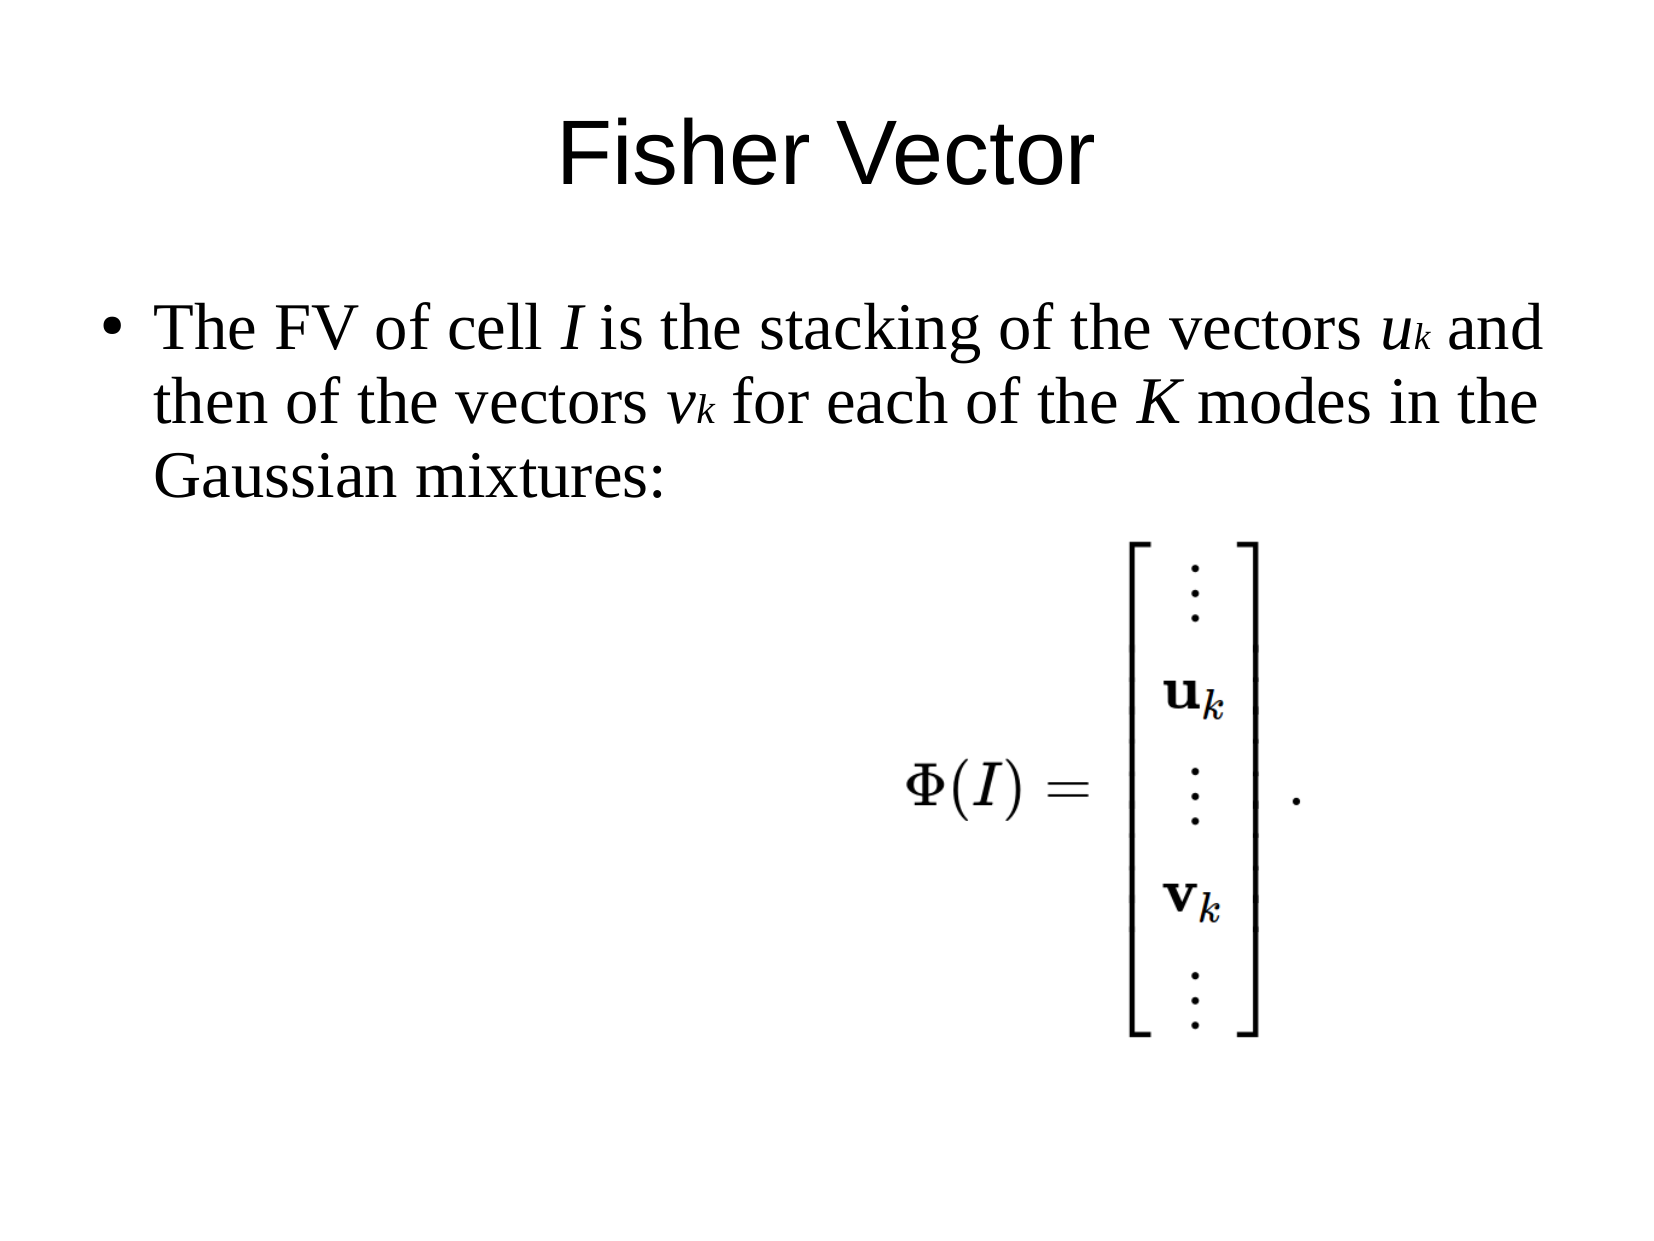

# Fisher Vector
The FV of cell I is the stacking of the vectors uk and then of the vectors vk for each of the K modes in the Gaussian mixtures: